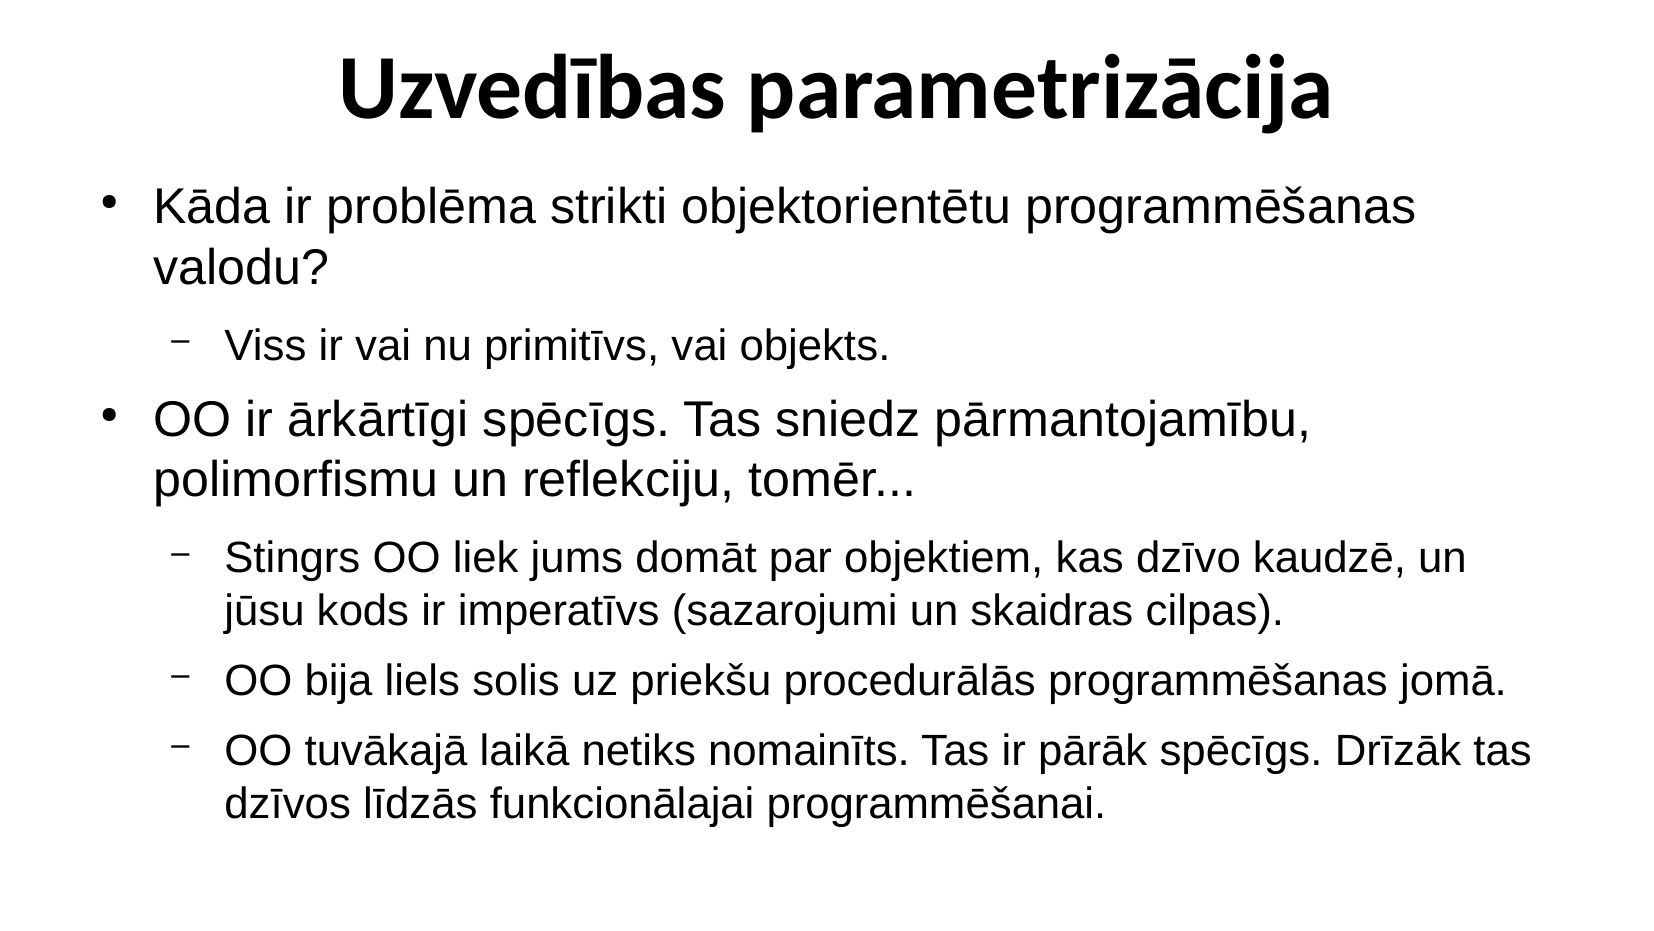

# Uzvedības parametrizācija
Kāda ir problēma strikti objektorientētu programmēšanas valodu?
Viss ir vai nu primitīvs, vai objekts.
OO ir ārkārtīgi spēcīgs. Tas sniedz pārmantojamību, polimorfismu un reflekciju, tomēr...
Stingrs OO liek jums domāt par objektiem, kas dzīvo kaudzē, un jūsu kods ir imperatīvs (sazarojumi un skaidras cilpas).
OO bija liels solis uz priekšu procedurālās programmēšanas jomā.
OO tuvākajā laikā netiks nomainīts. Tas ir pārāk spēcīgs. Drīzāk tas dzīvos līdzās funkcionālajai programmēšanai.